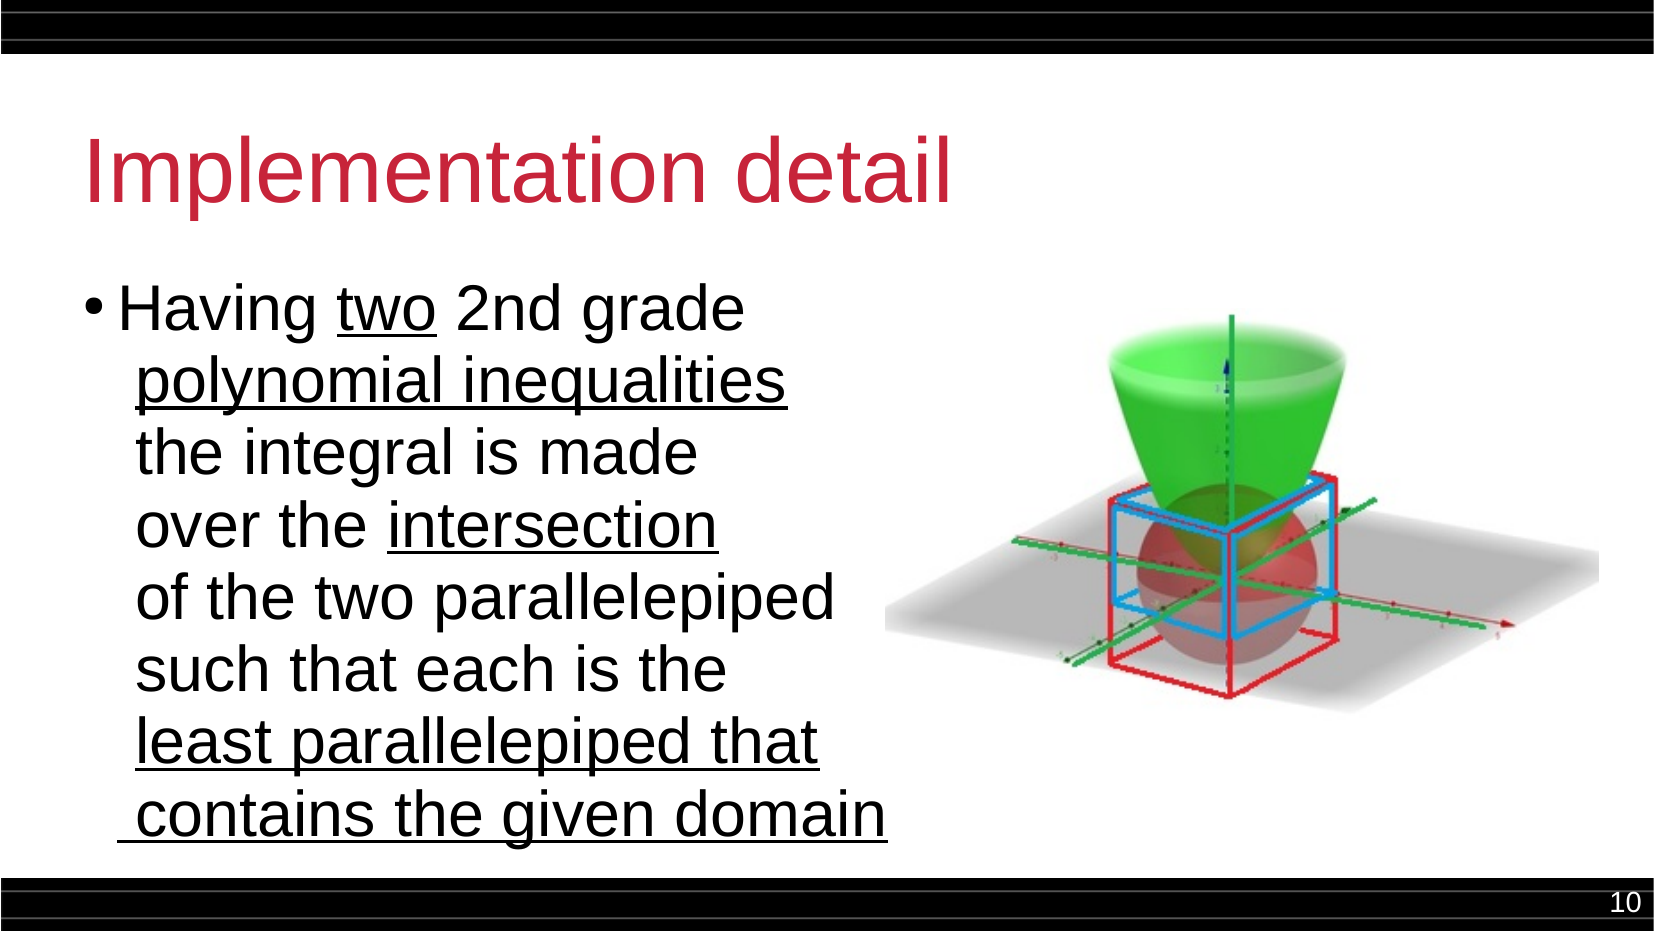

# Implementation detail
Having two 2nd grade
 polynomial inequalities
 the integral is made
 over the intersection
 of the two parallelepiped
 such that each is the
 least parallelepiped that
 contains the given domain